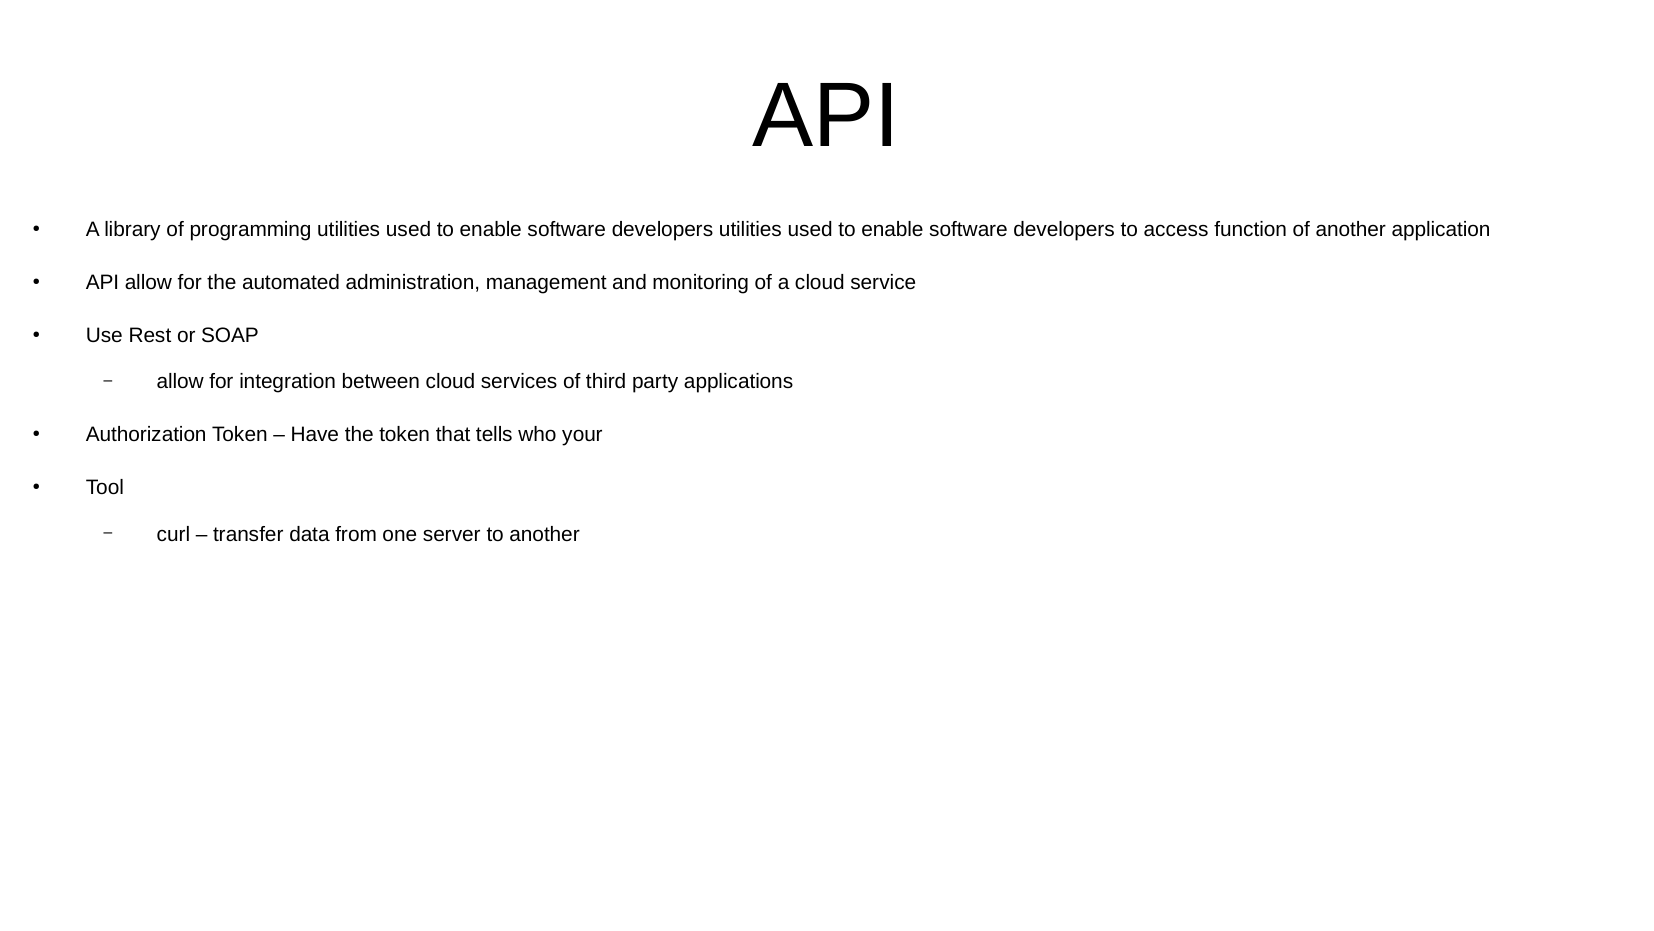

# API
A library of programming utilities used to enable software developers utilities used to enable software developers to access function of another application
API allow for the automated administration, management and monitoring of a cloud service
Use Rest or SOAP
allow for integration between cloud services of third party applications
Authorization Token – Have the token that tells who your
Tool
curl – transfer data from one server to another